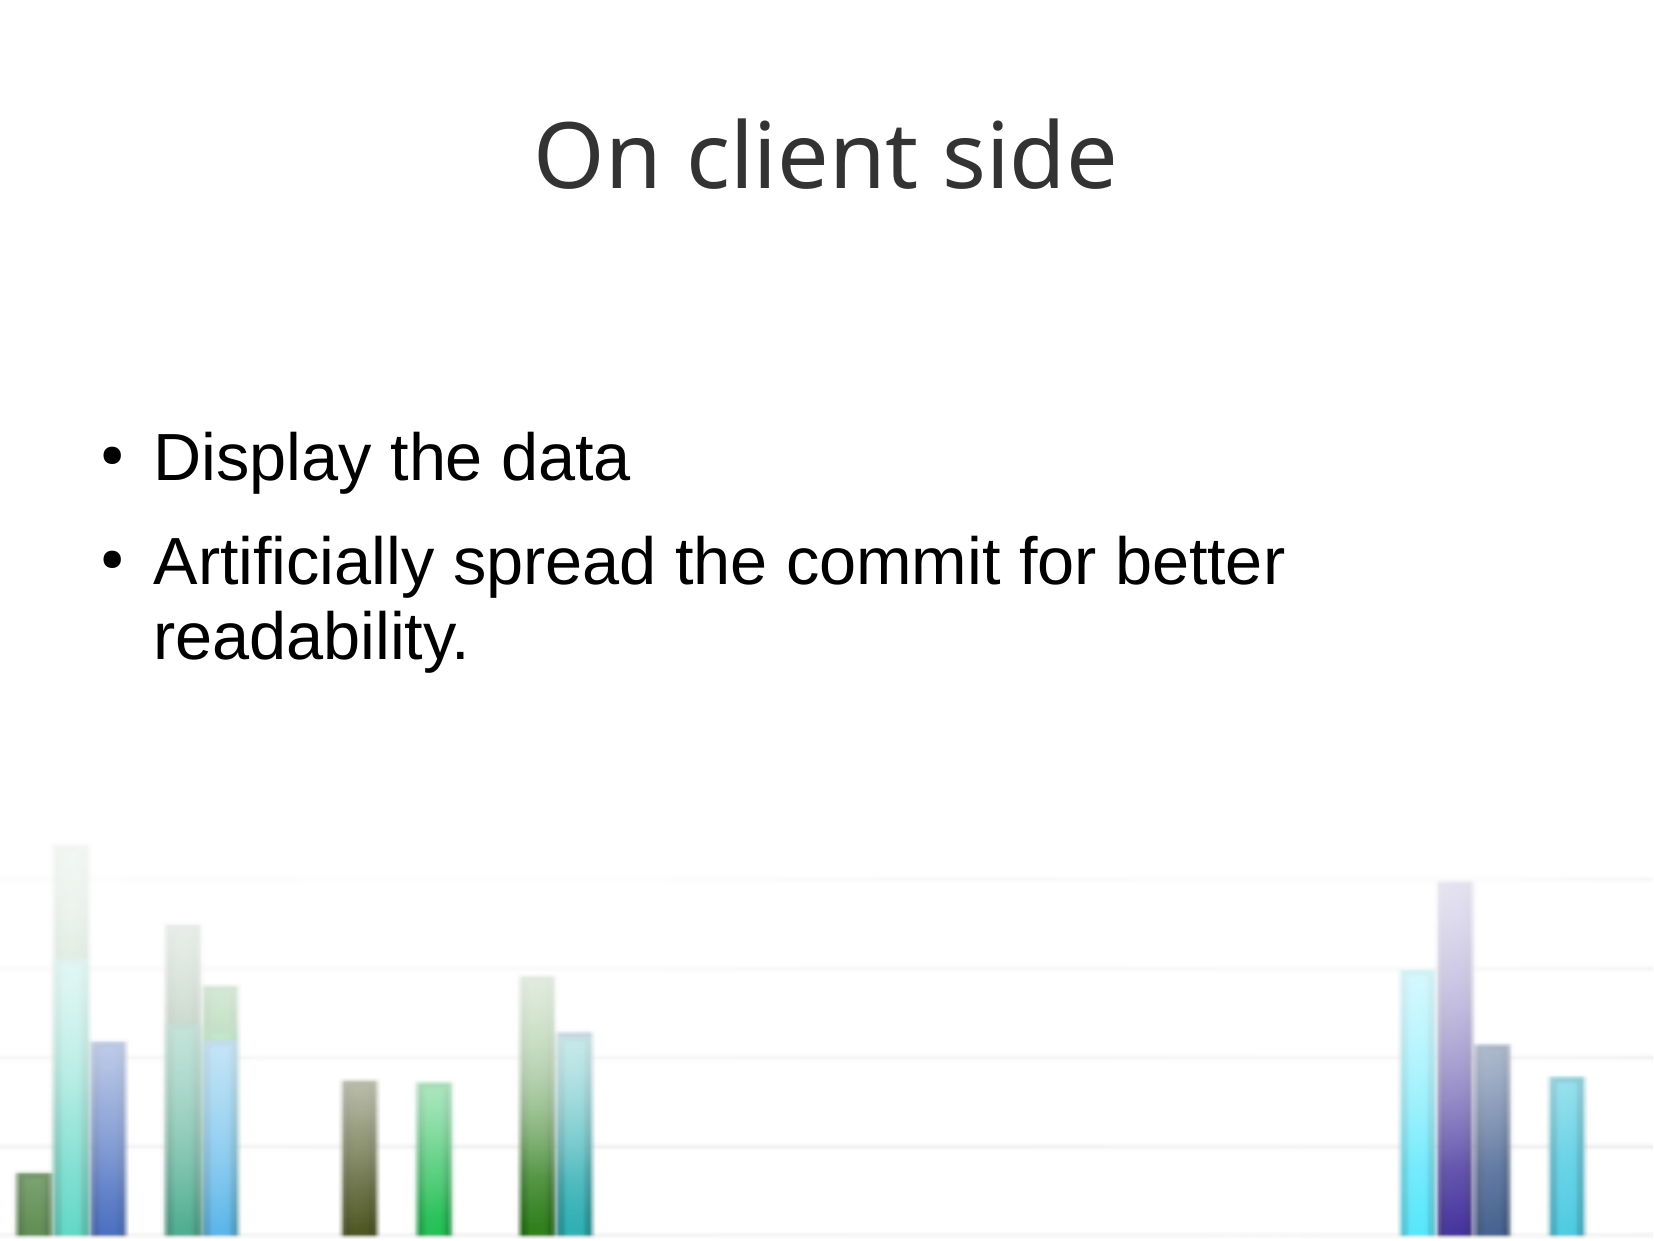

# On client side
Display the data
Artificially spread the commit for better readability.